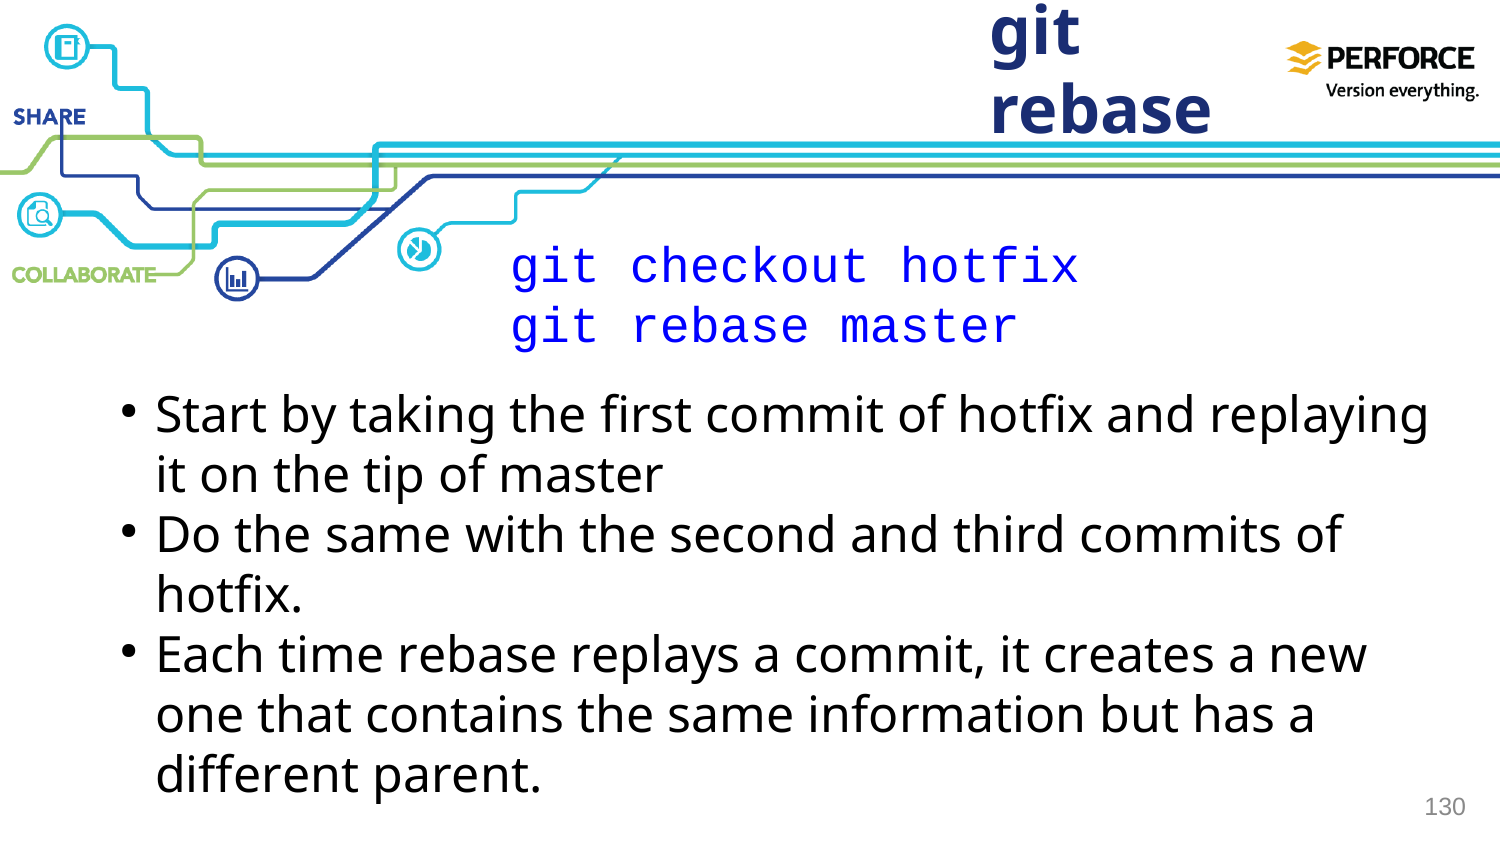

# git rebase
git checkout hotfix
git rebase master
Start by taking the first commit of hotfix and replaying it on the tip of master
Do the same with the second and third commits of hotfix.
Each time rebase replays a commit, it creates a new one that contains the same information but has a different parent.